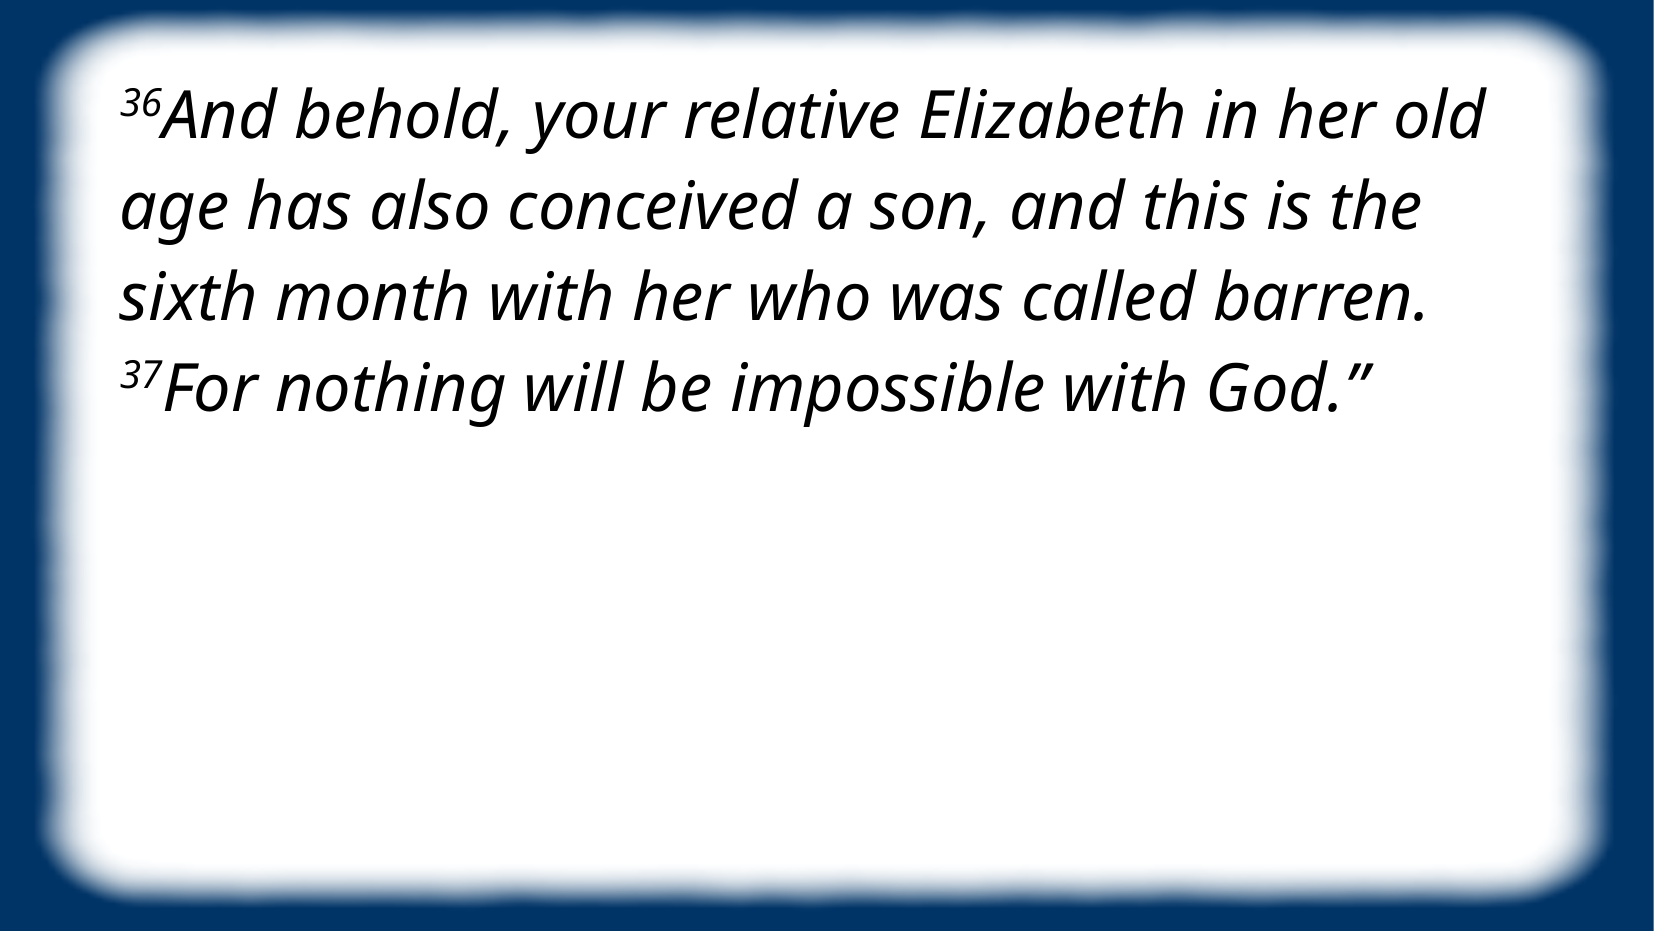

36And behold, your relative Elizabeth in her old age has also conceived a son, and this is the sixth month with her who was called barren. 37For nothing will be impossible with God.”